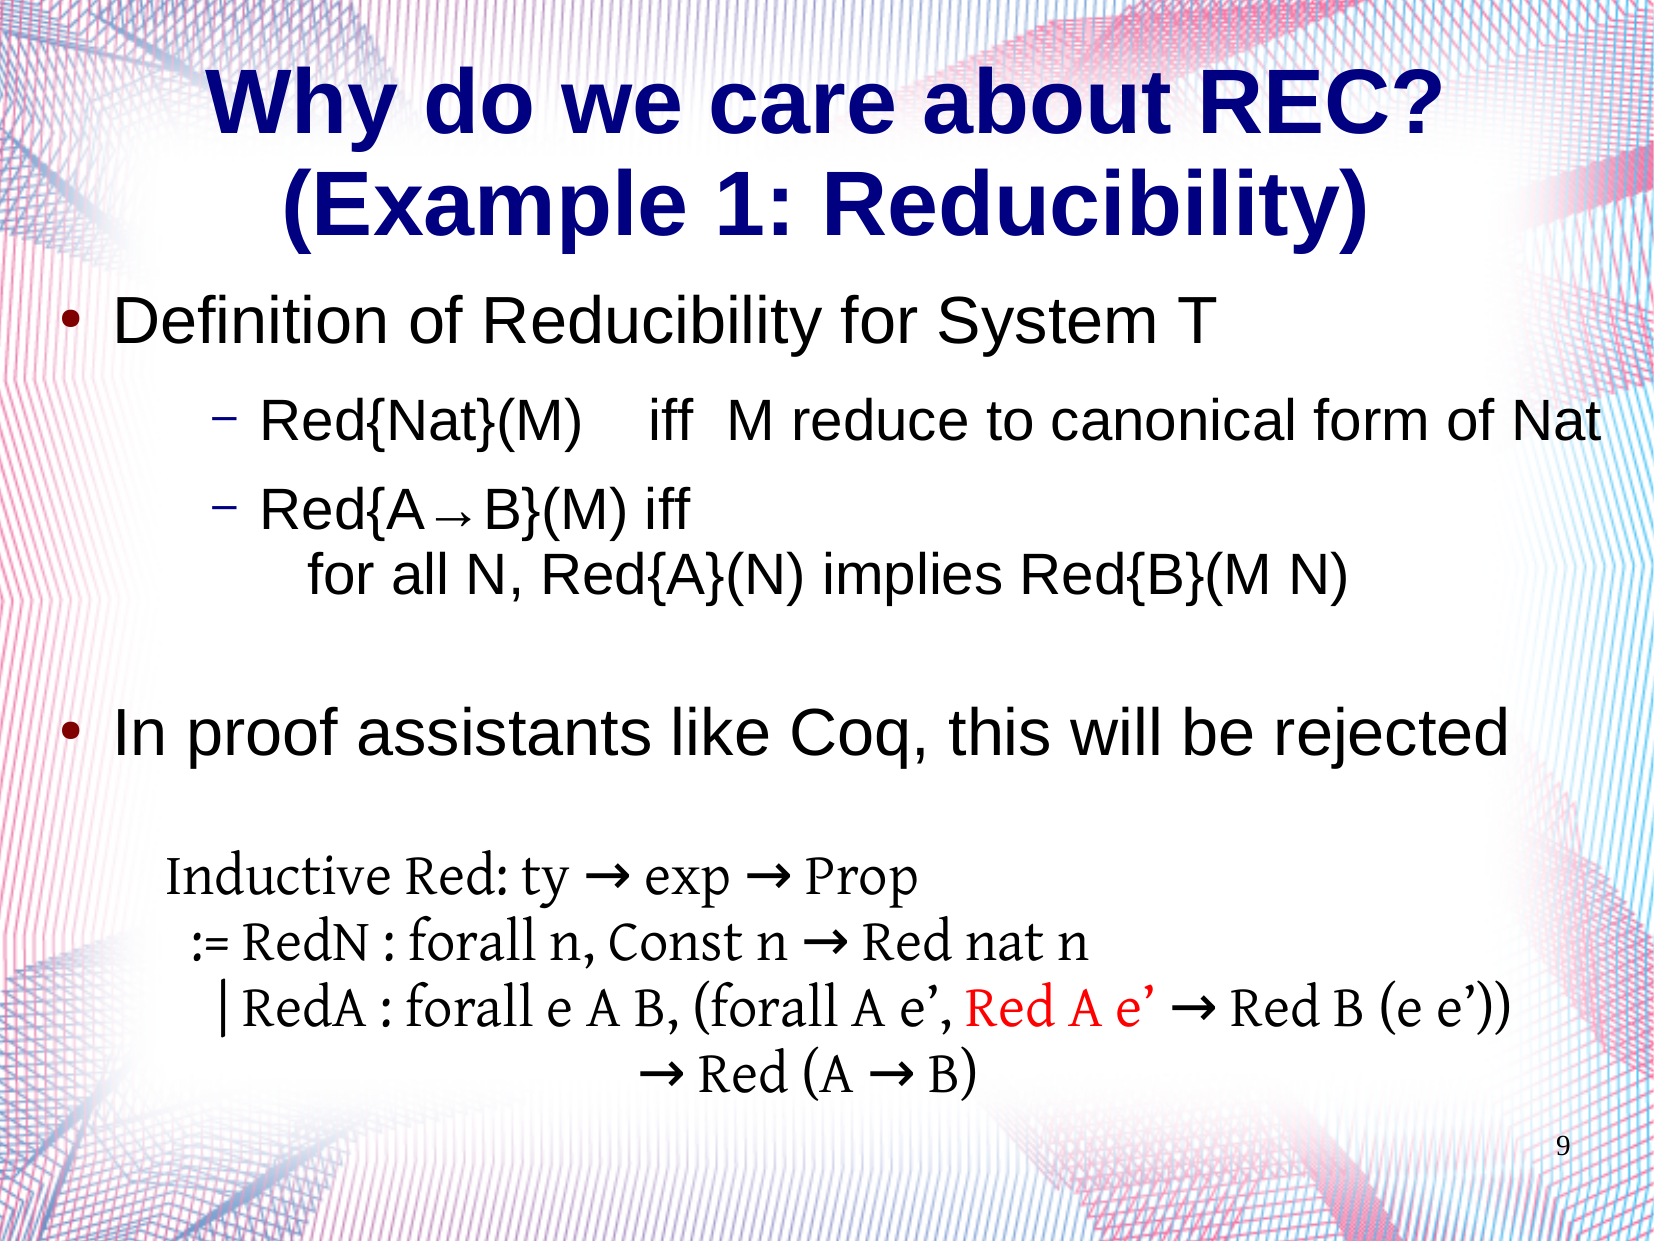

# Why do we care about REC? (Example 1: Reducibility)
Definition of Reducibility for System T
Red{Nat}(M) iff M reduce to canonical form of Nat
Red{A→B}(M) iff
for all N, Red{A}(N) implies Red{B}(M N)
In proof assistants like Coq, this will be rejected
Inductive Red: ty → exp → Prop
 := RedN : forall n, Const n → Red nat n
 | RedA : forall e A B, (forall A e’, Red A e’ → Red B (e e’))
 → Red (A → B)
9